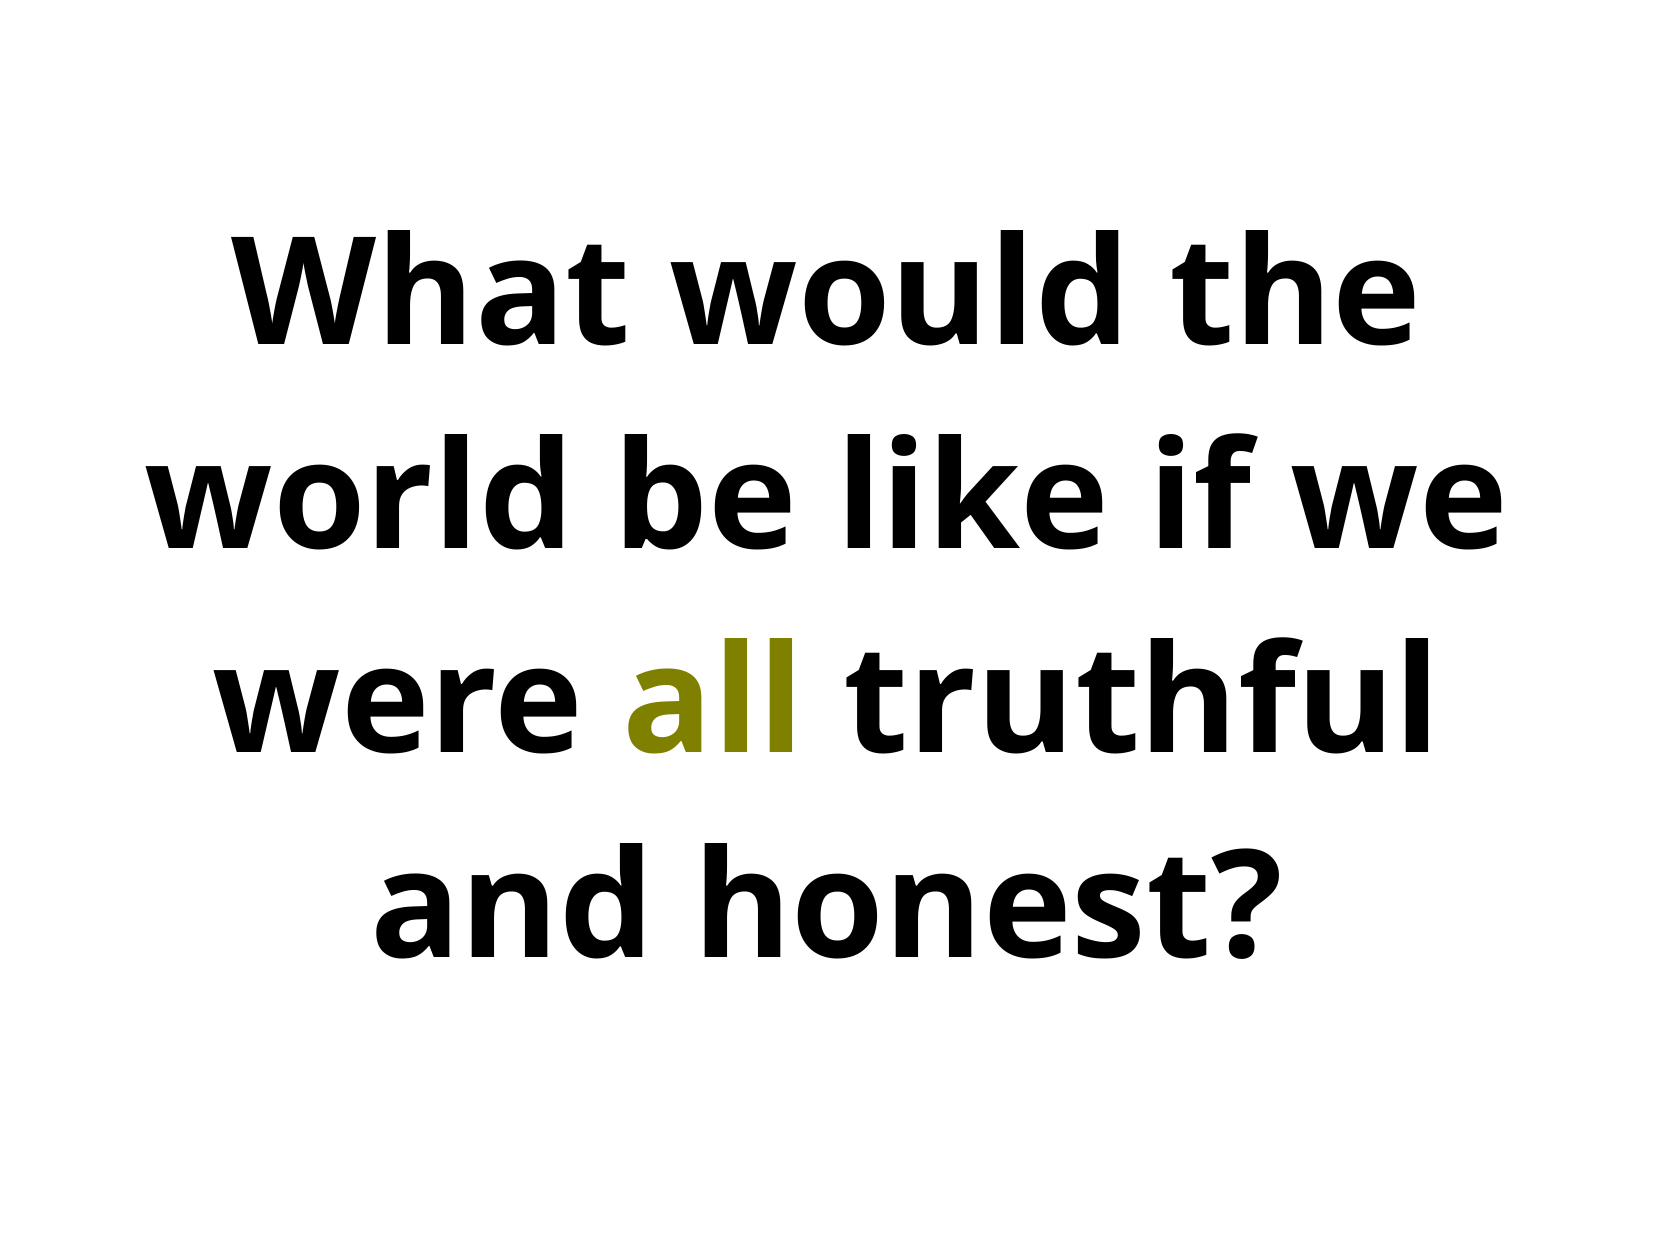

# What would the world be like if we were all truthful and honest?